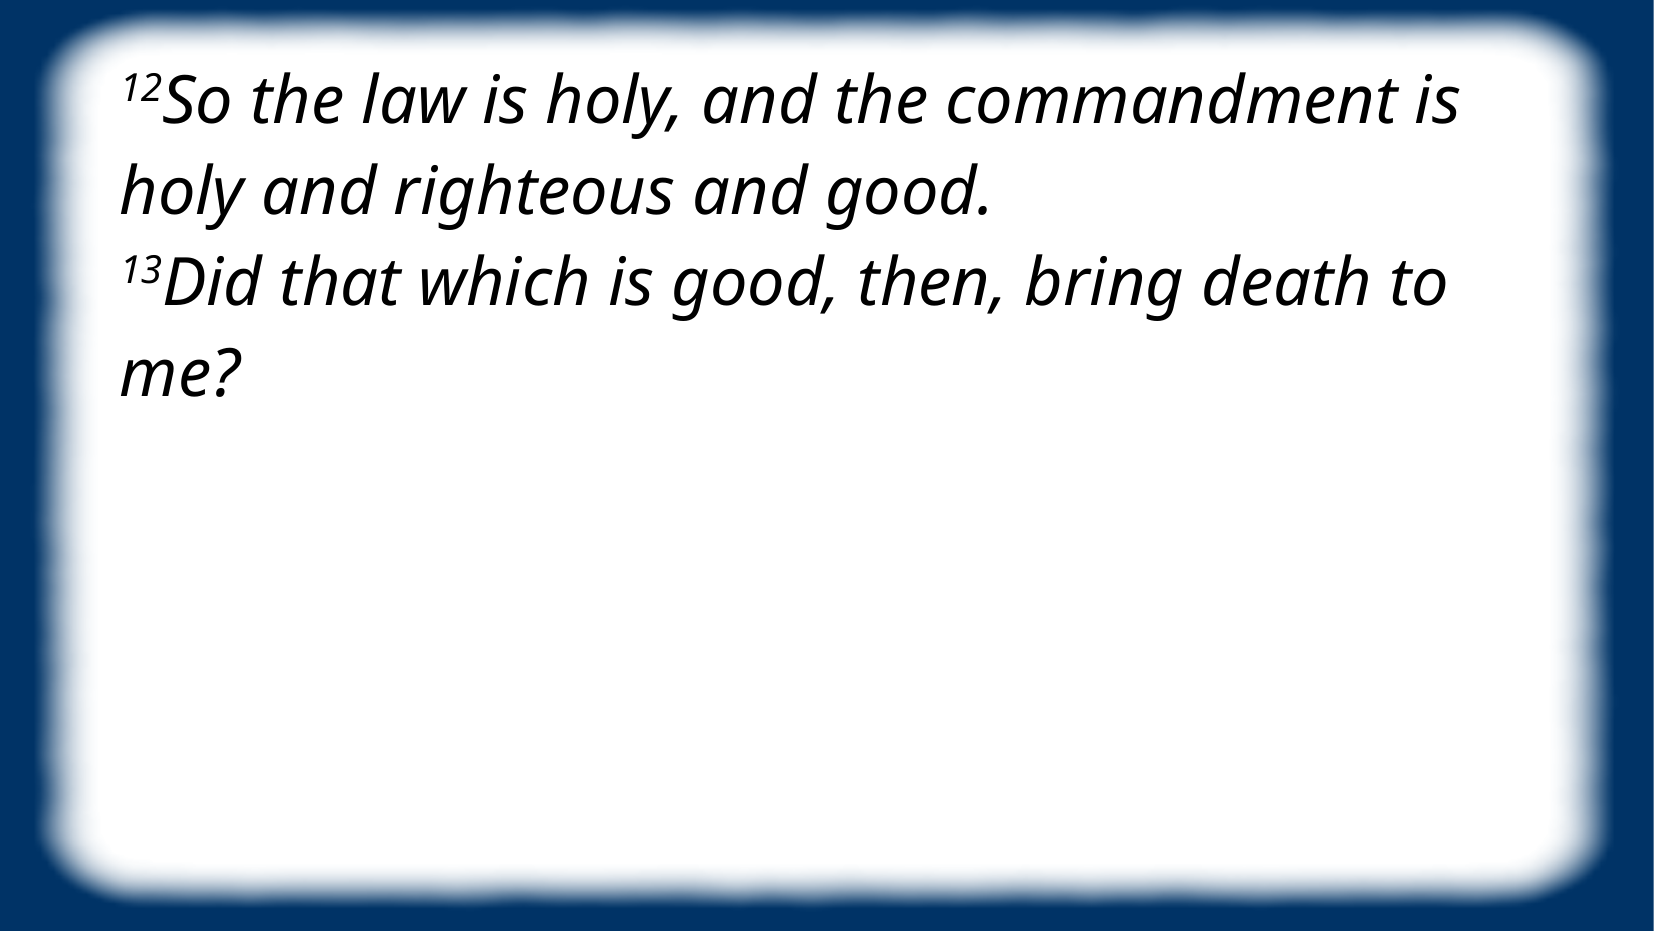

12So the law is holy, and the commandment is holy and righteous and good.
13Did that which is good, then, bring death to me?